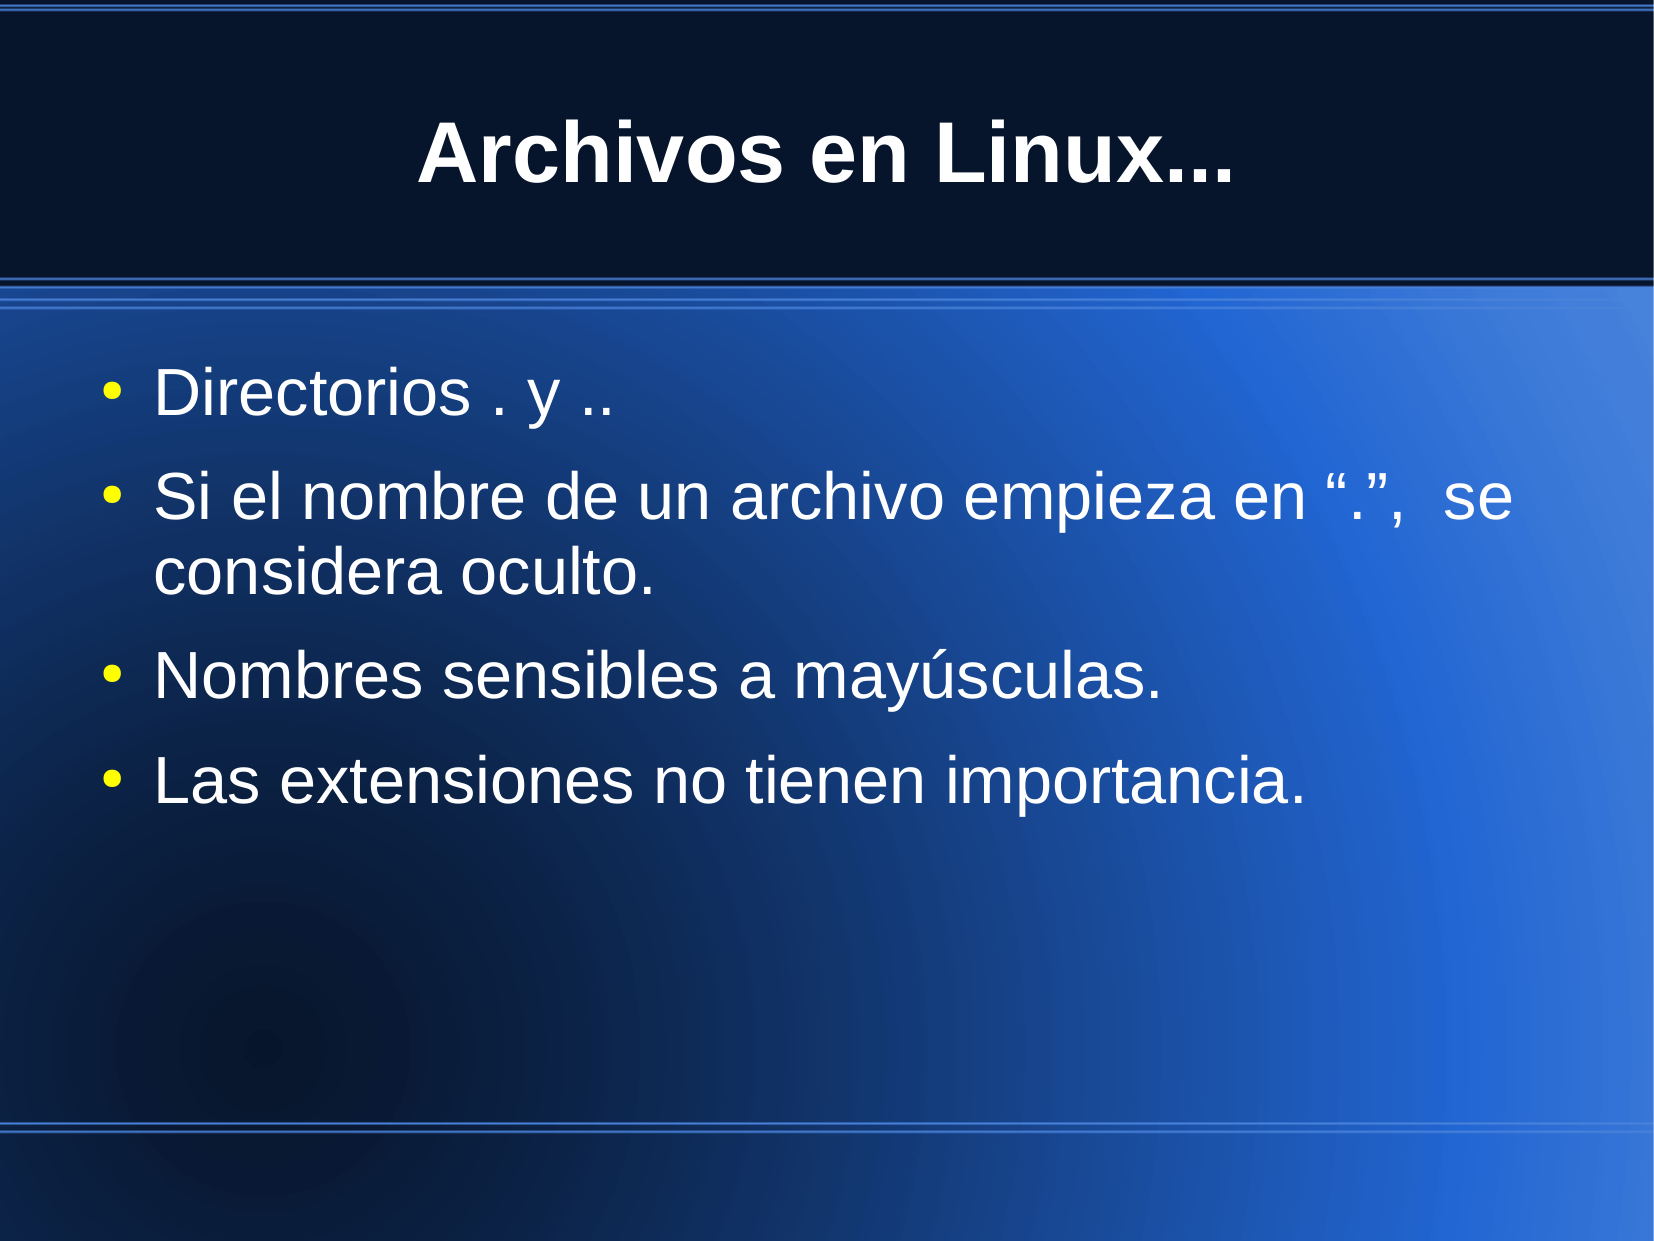

# Archivos en Linux...
Directorios . y ..
Si el nombre de un archivo empieza en “.”, se considera oculto.
Nombres sensibles a mayúsculas.
Las extensiones no tienen importancia.